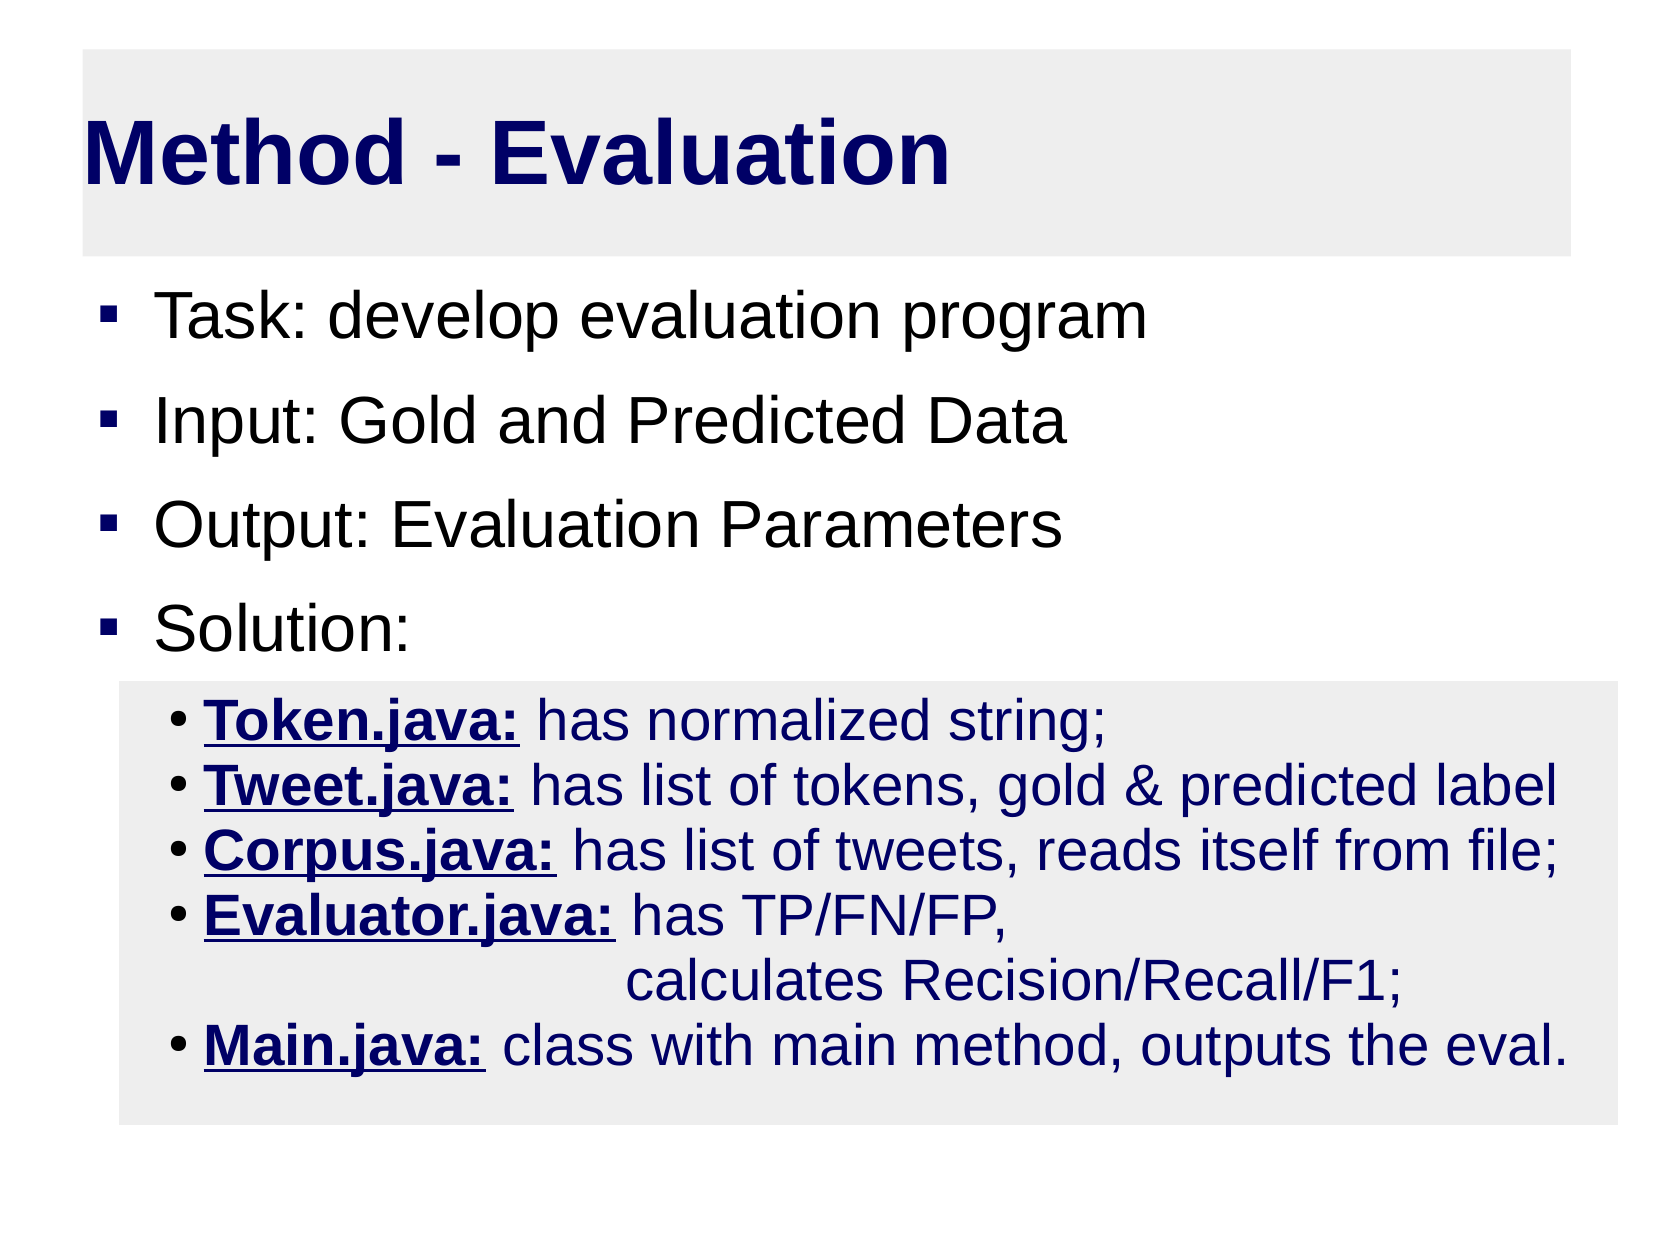

# Method - Evaluation
Task: develop evaluation program
Input: Gold and Predicted Data
Output: Evaluation Parameters
Solution:
| Token.java: has normalized string; Tweet.java: has list of tokens, gold & predicted label Corpus.java: has list of tweets, reads itself from file; Evaluator.java: has TP/FN/FP, calculates Recision/Recall/F1; Main.java: class with main method, outputs the eval. |
| --- |